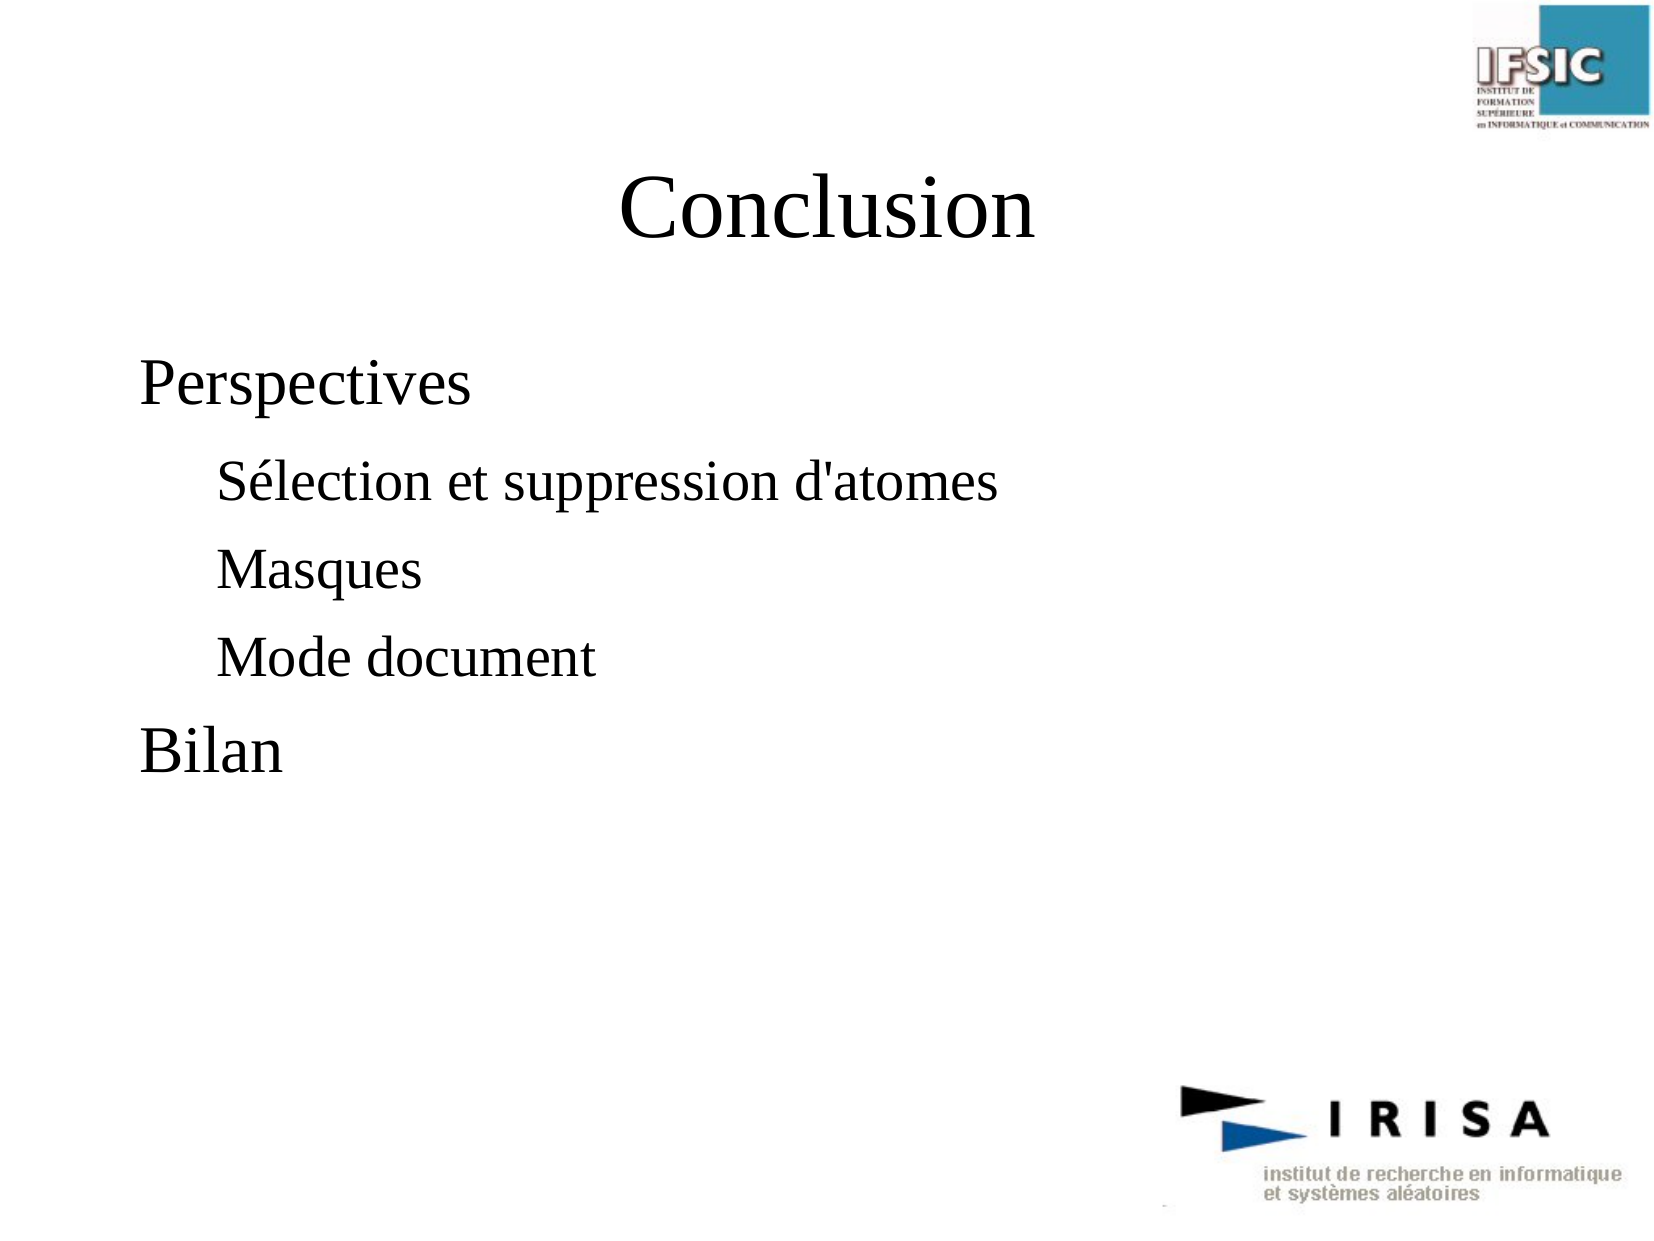

# Conclusion
Perspectives
Sélection et suppression d'atomes
Masques
Mode document
Bilan